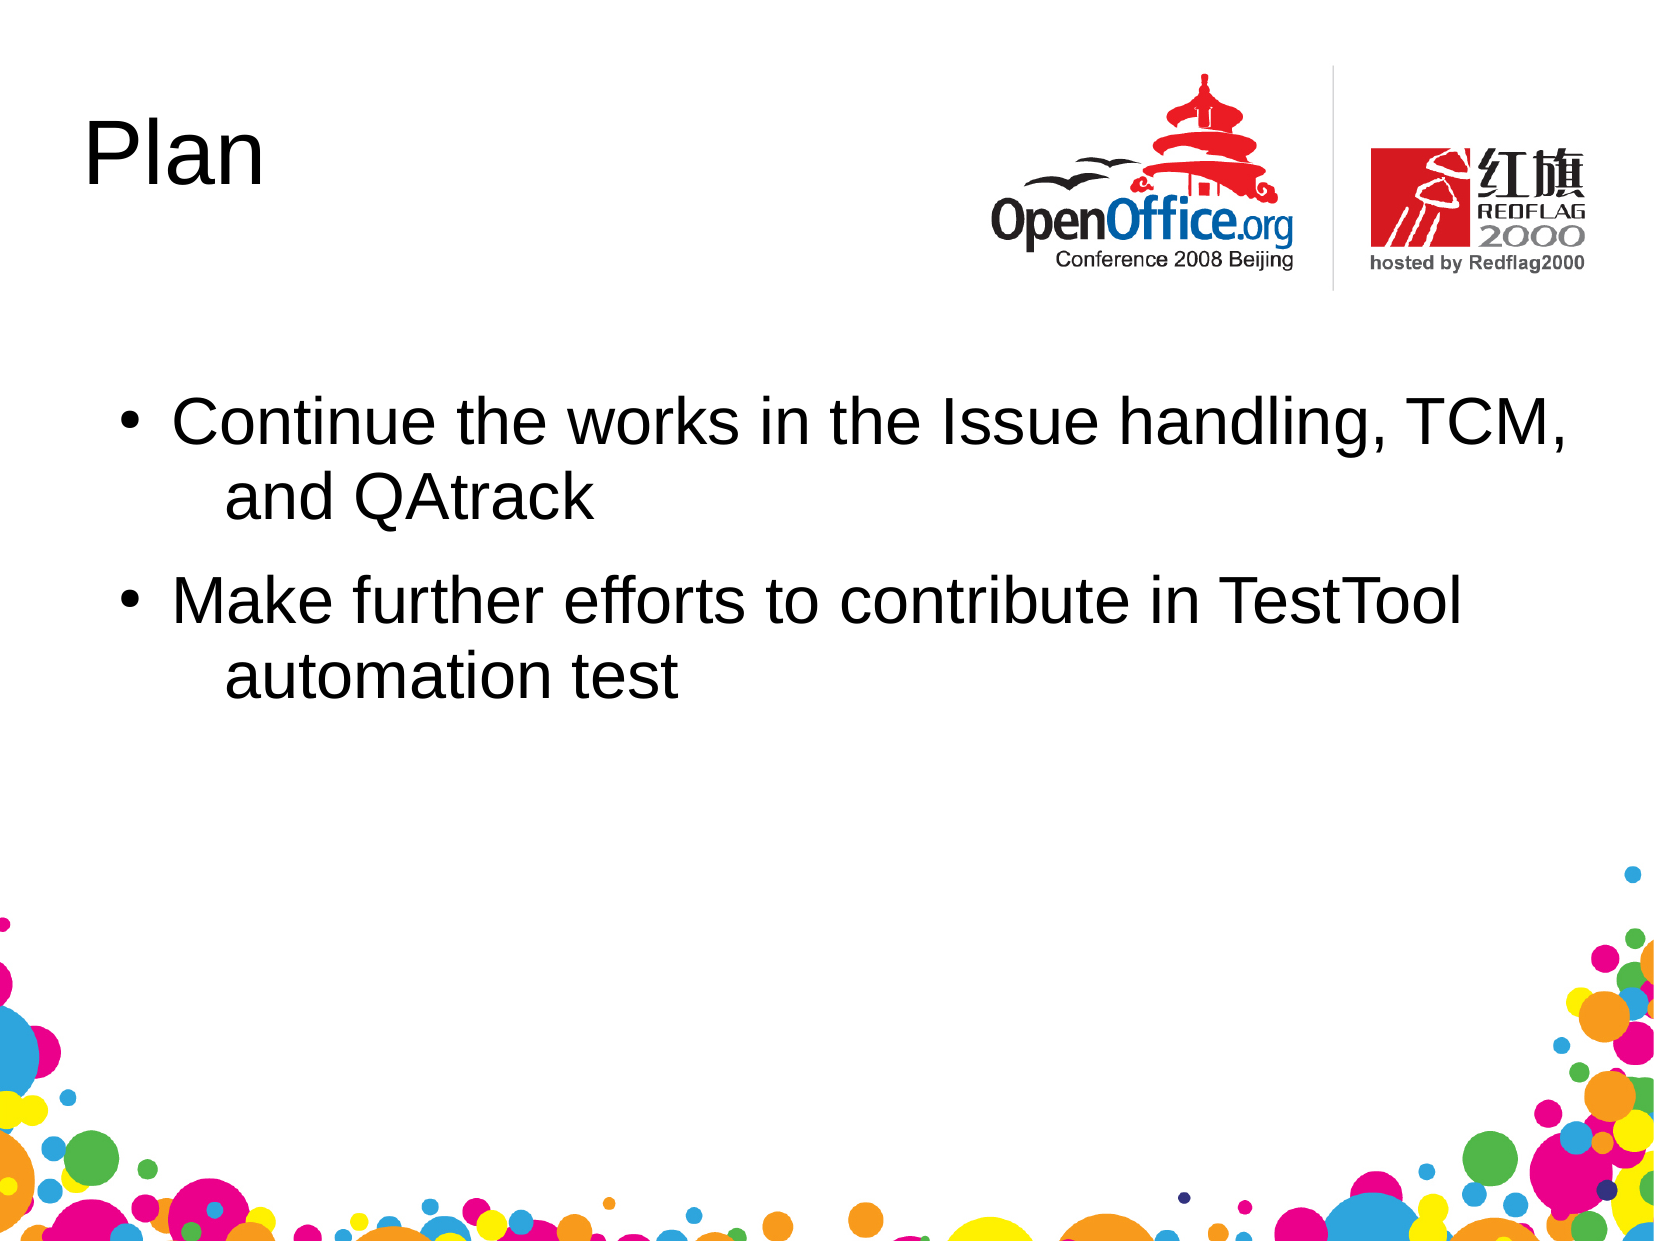

# Plan
Continue the works in the Issue handling, TCM, and QAtrack
Make further efforts to contribute in TestTool automation test